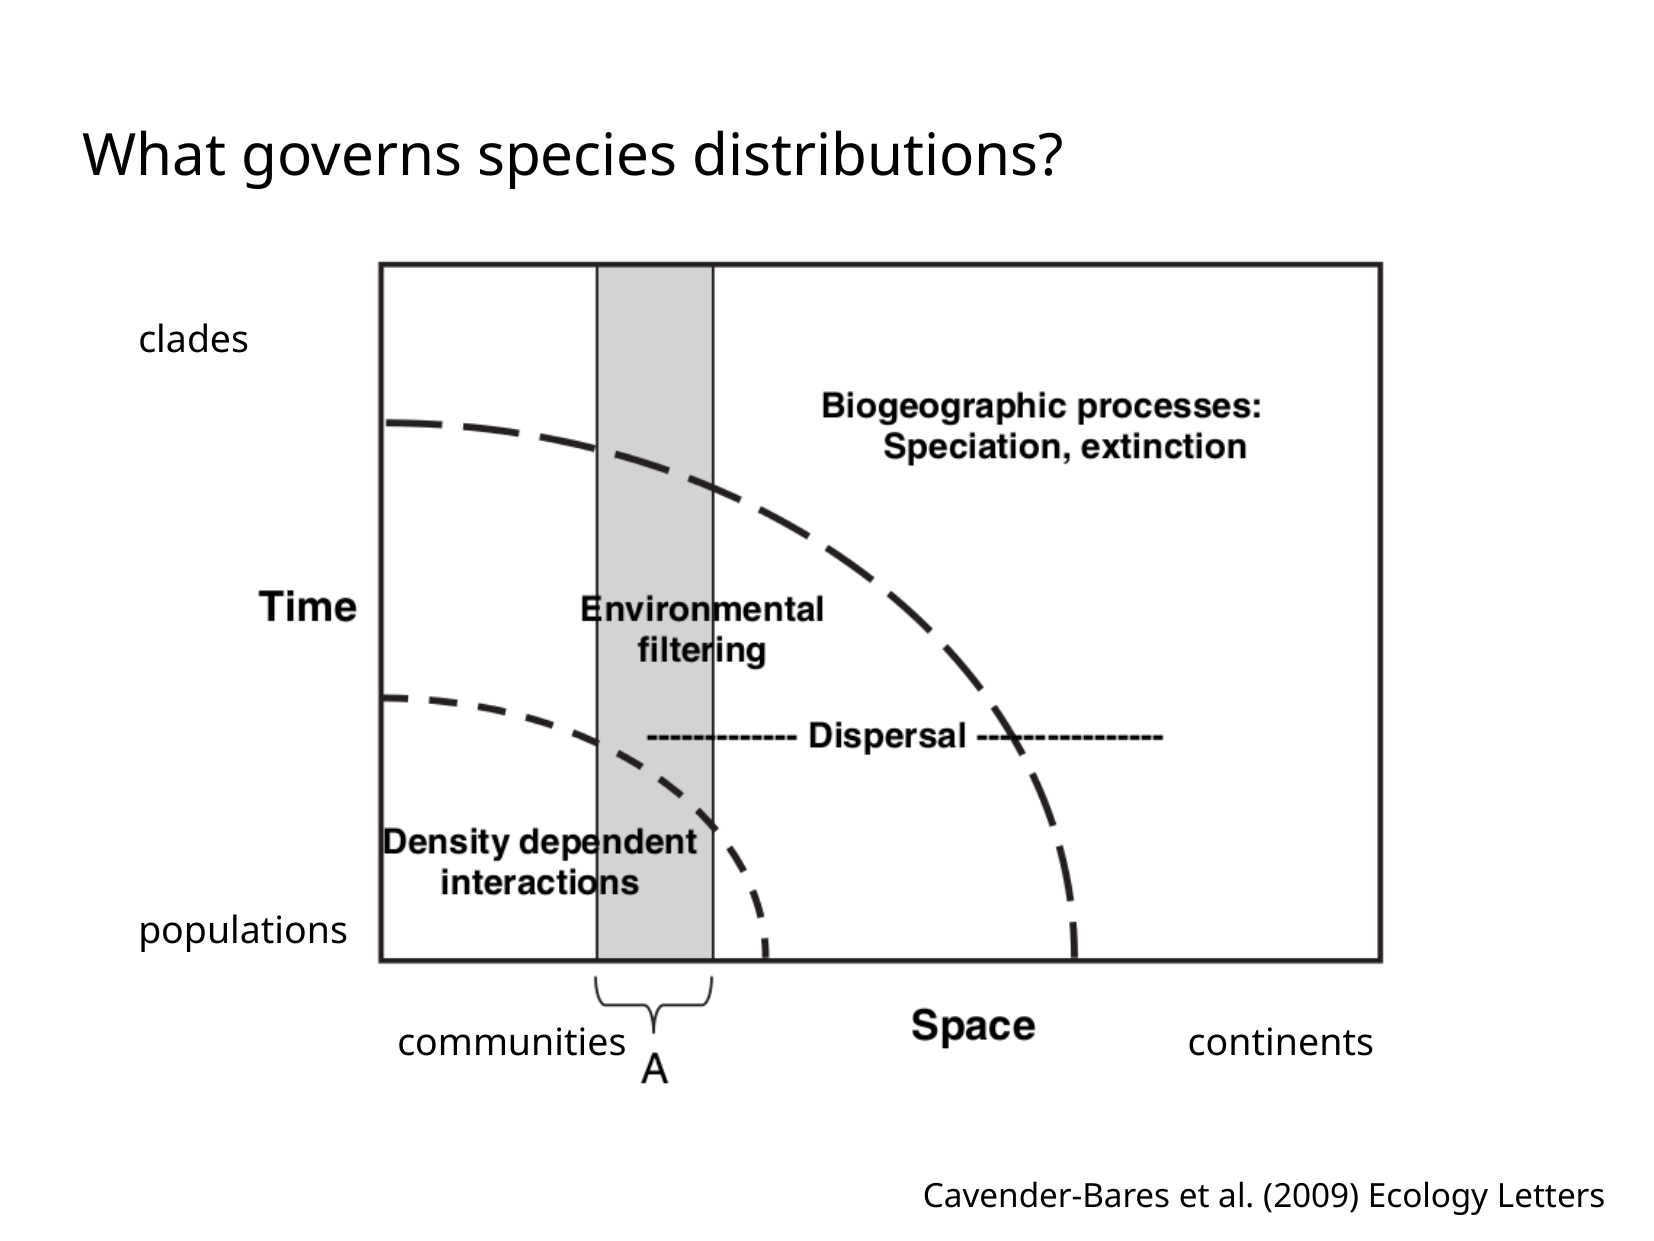

# What governs species distributions?
clades
populations
communities
continents
Cavender-Bares et al. (2009) Ecology Letters